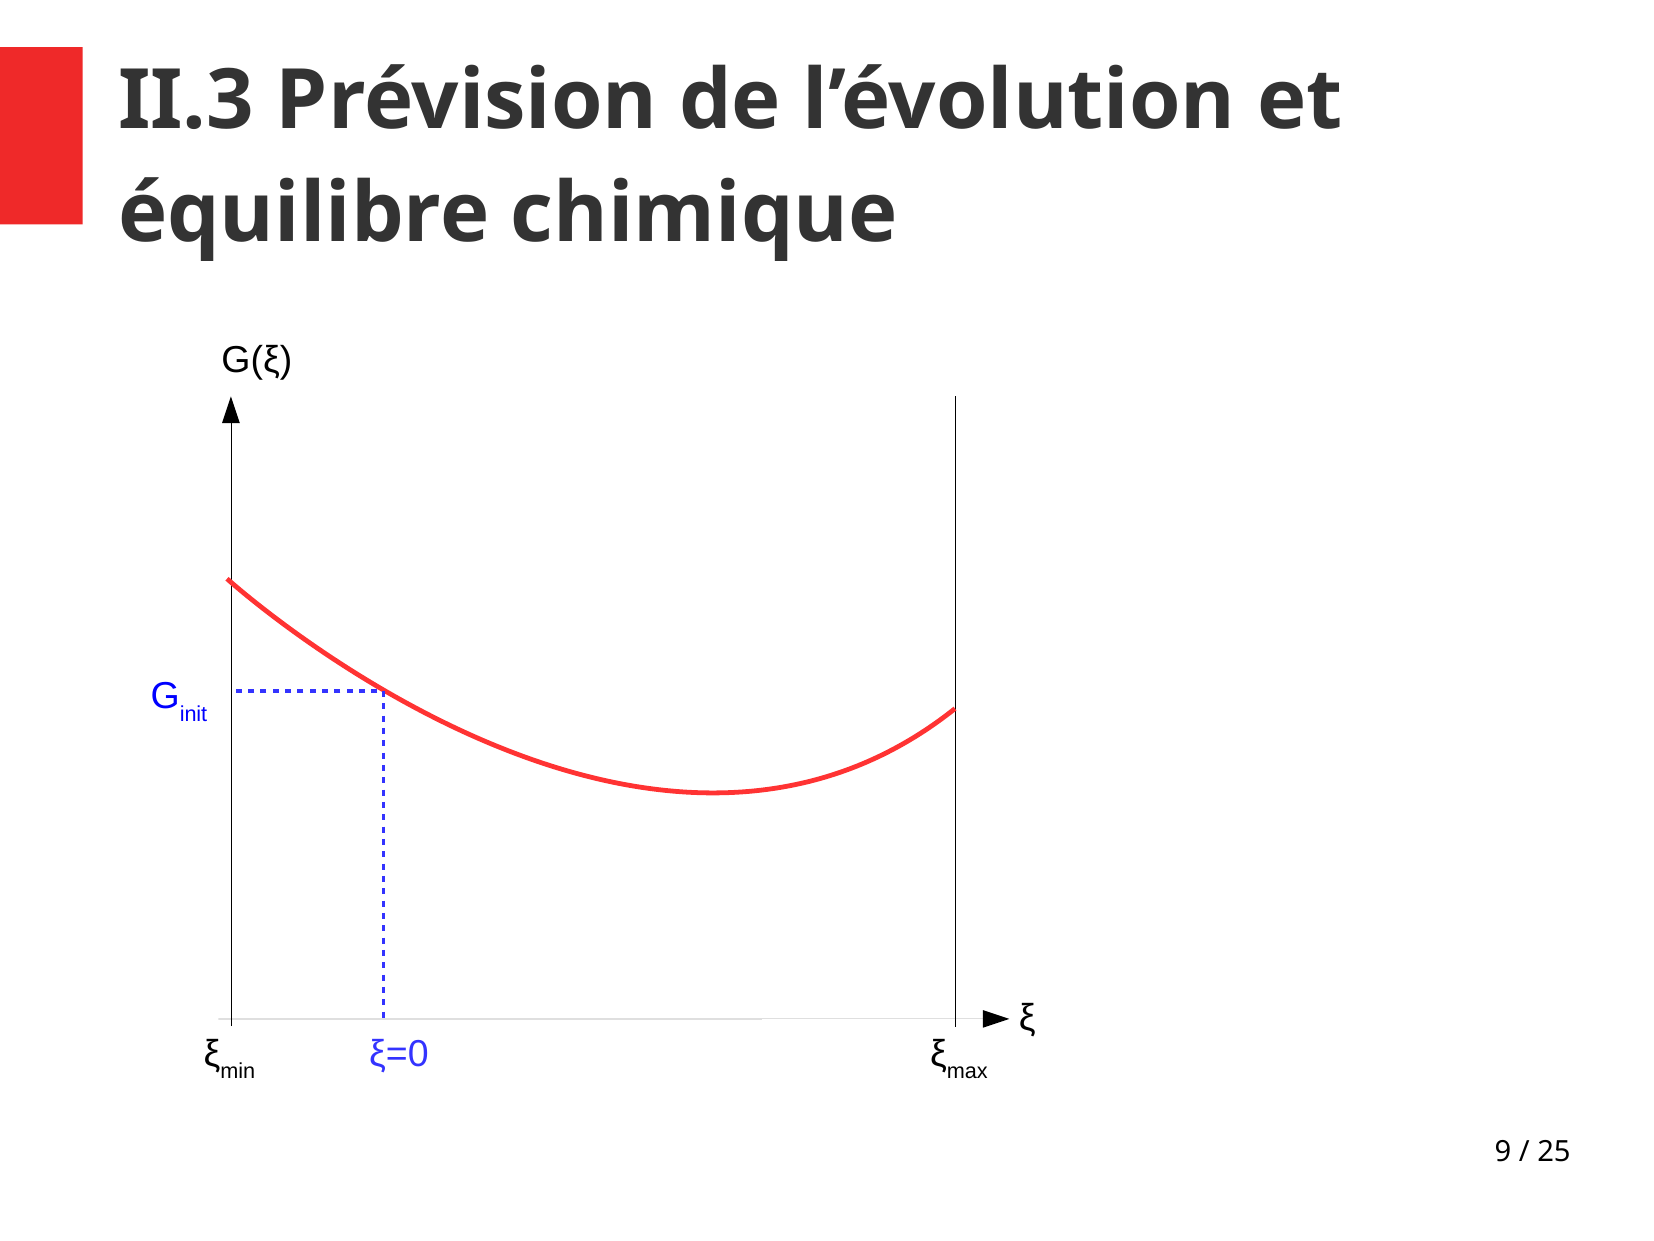

# II.3 Prévision de l’évolution et équilibre chimique
G(ξ)
Ginit
ξ
ξmin
ξ=0
ξmax
9